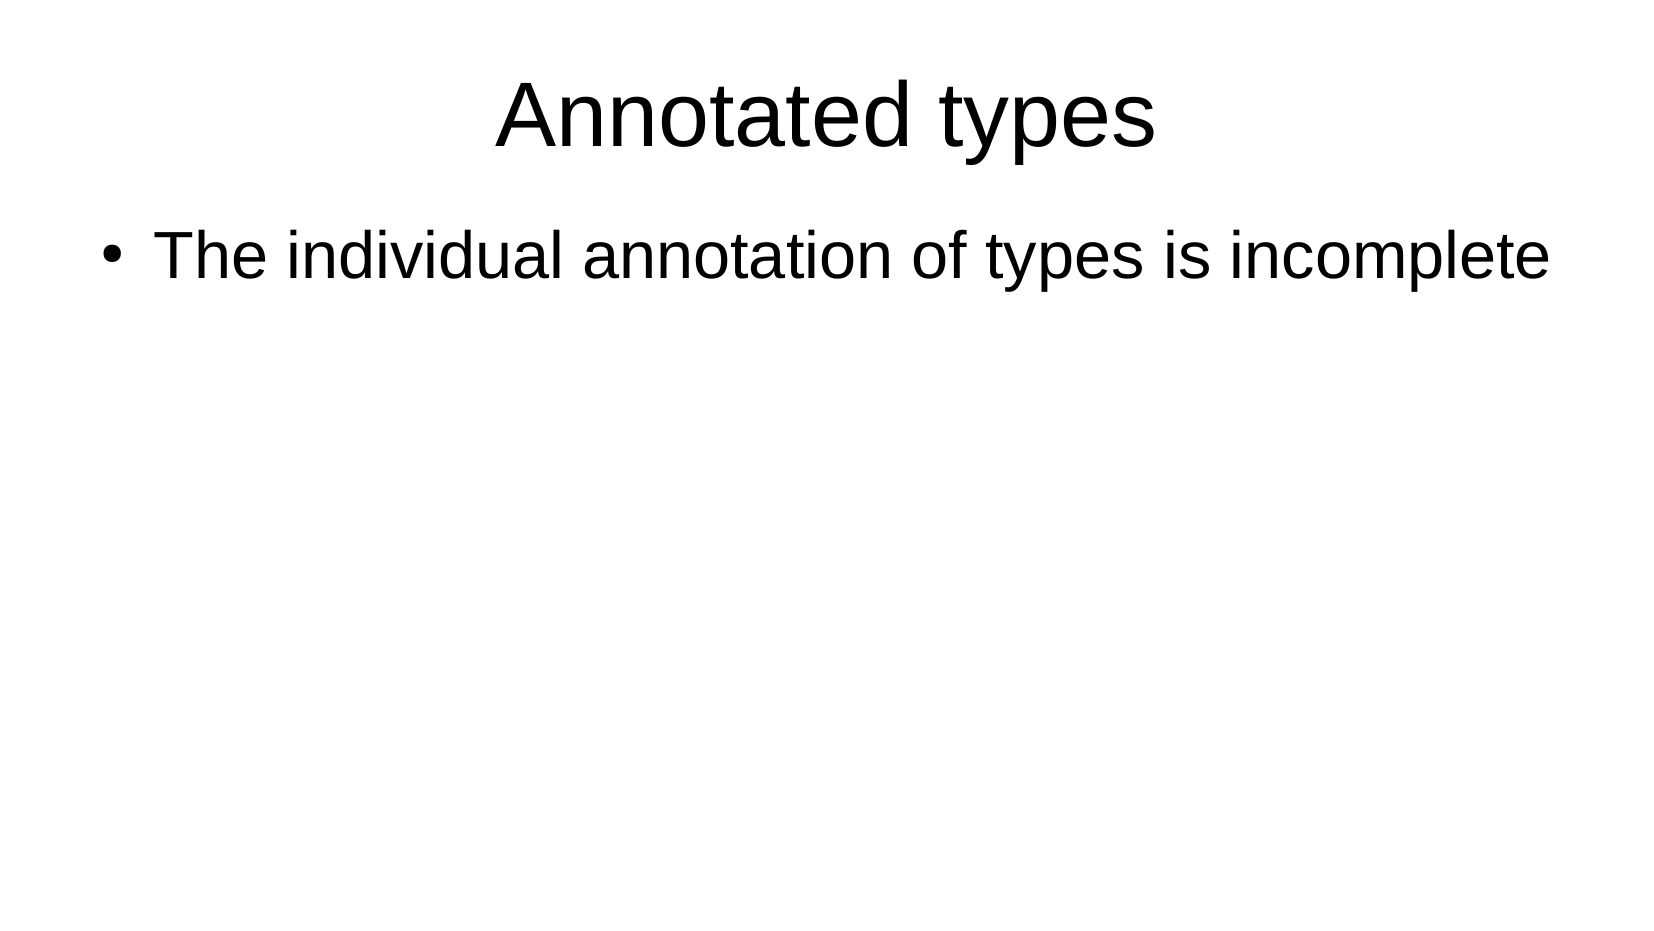

# Annotated types
The individual annotation of types is incomplete